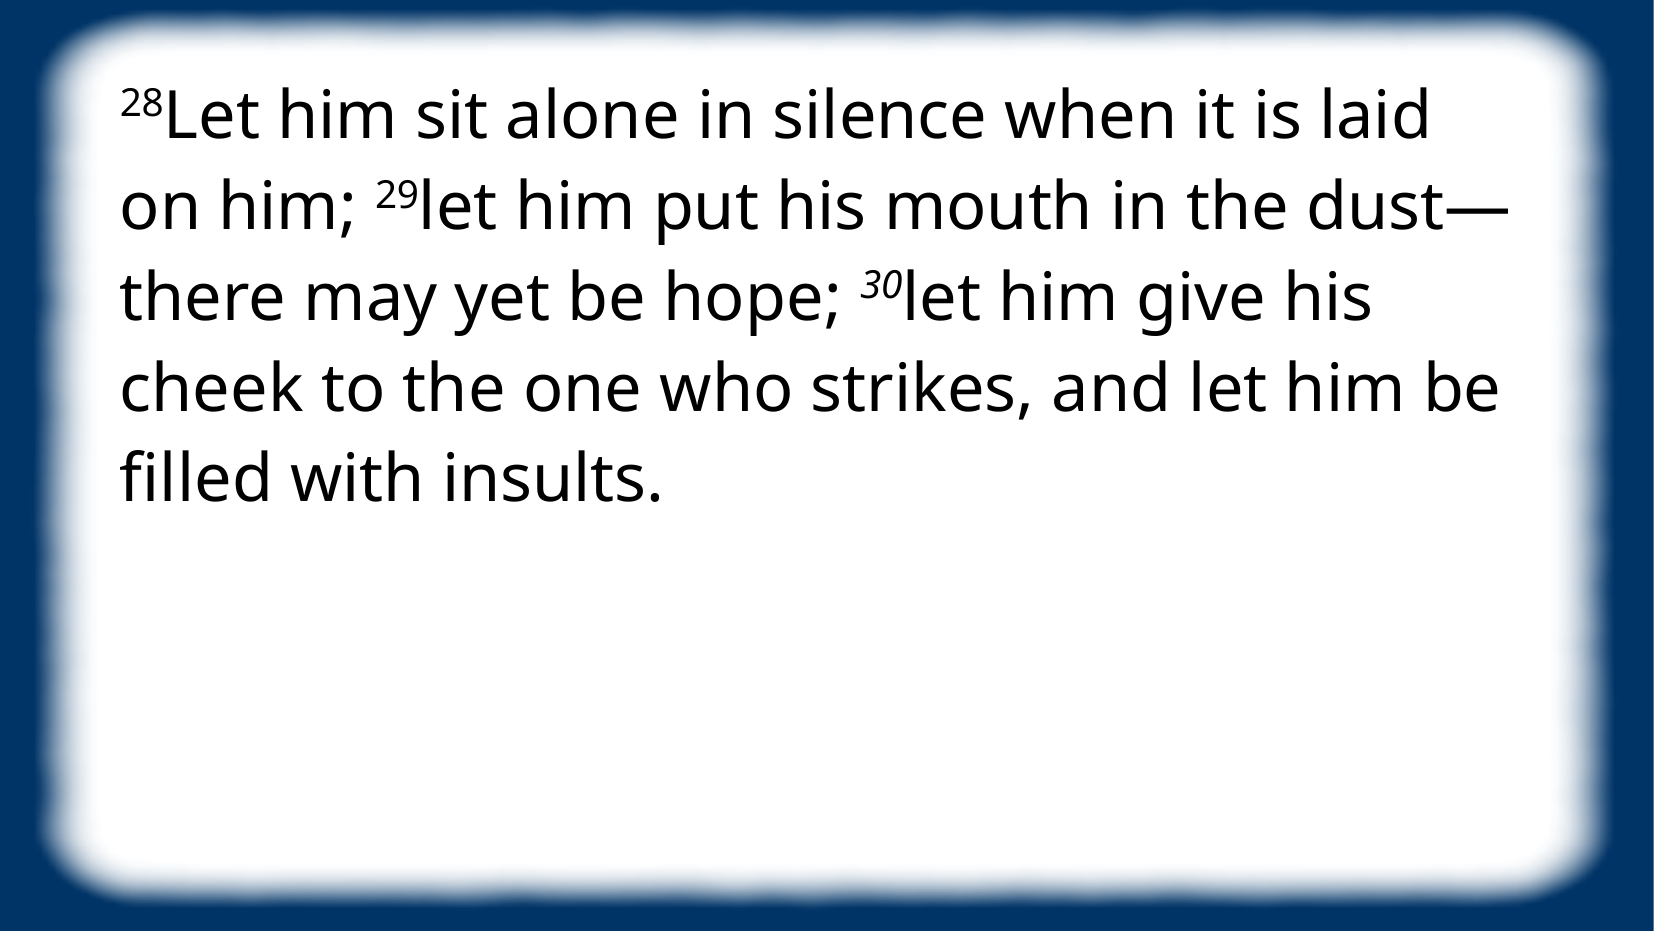

28Let him sit alone in silence when it is laid on him; 29let him put his mouth in the dust— there may yet be hope; 30let him give his cheek to the one who strikes, and let him be filled with insults.